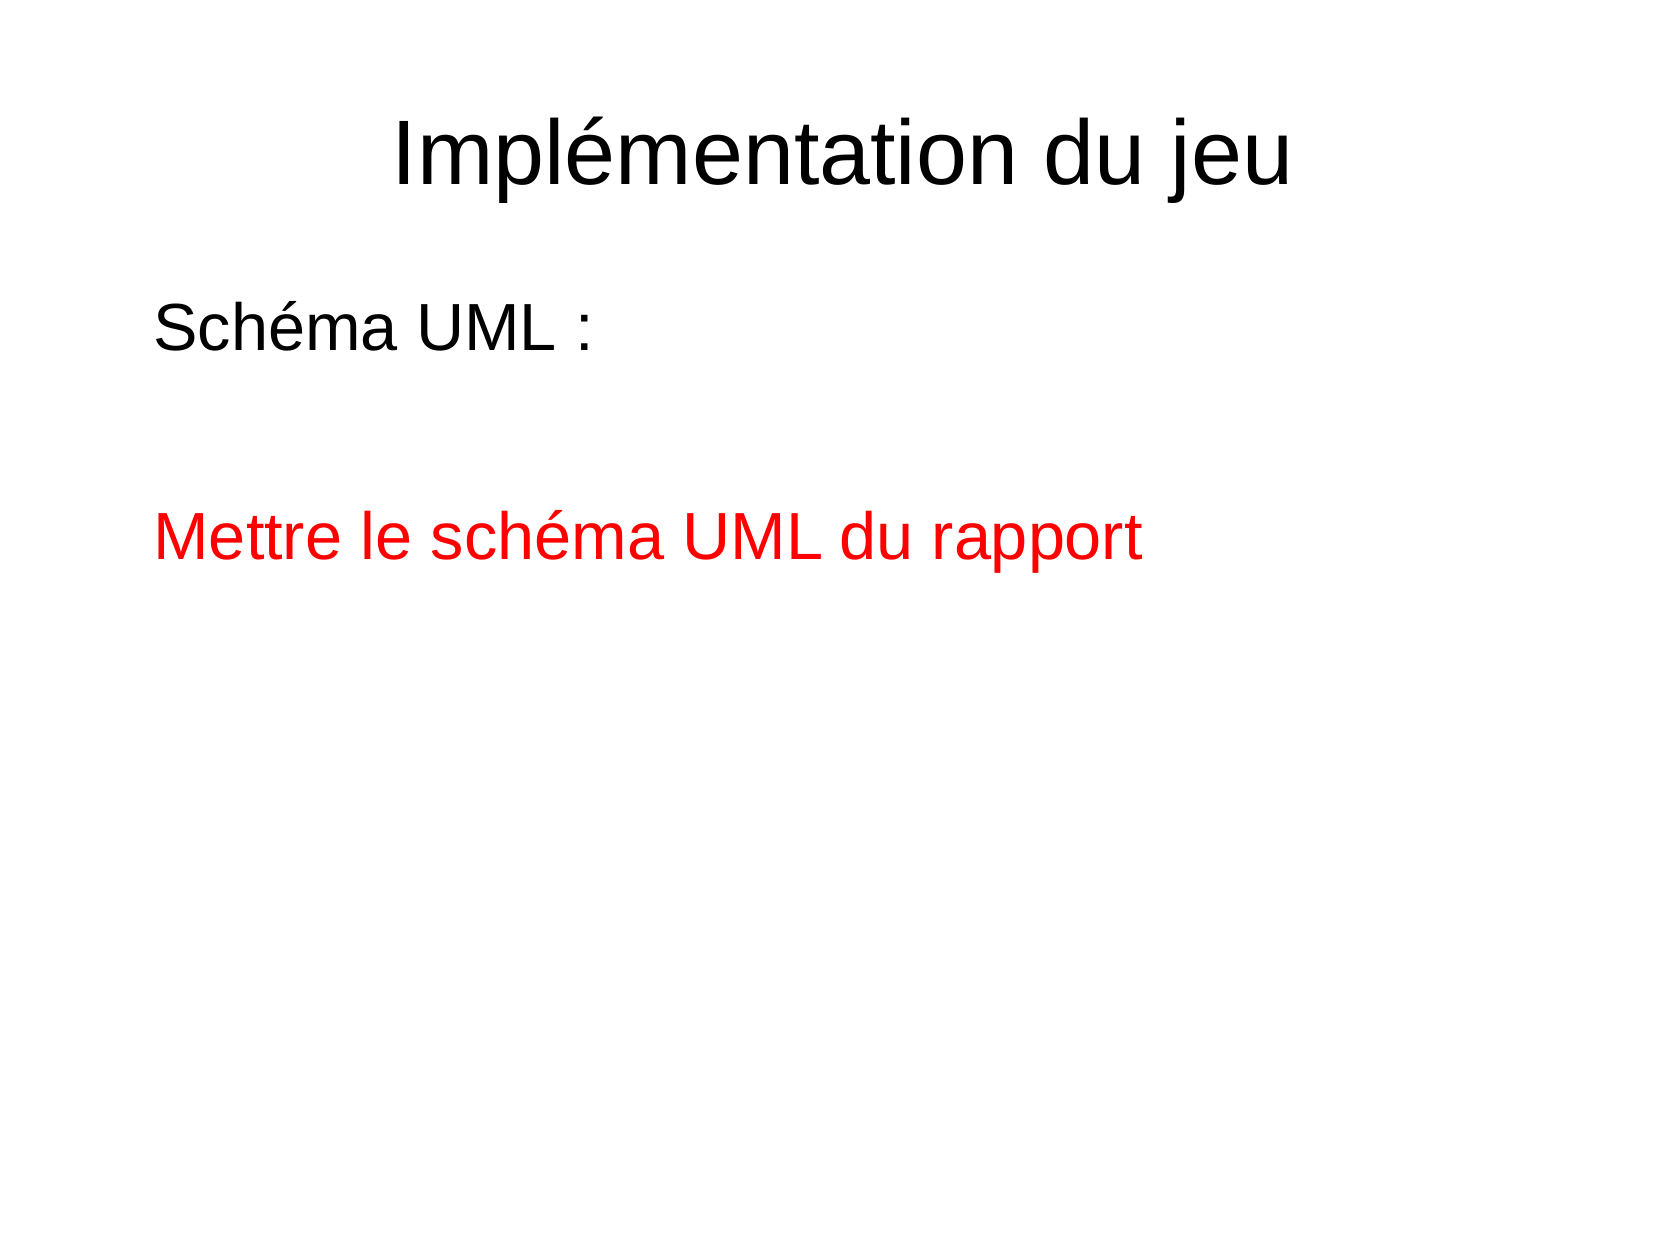

# Implémentation du jeu
Schéma UML :
Mettre le schéma UML du rapport